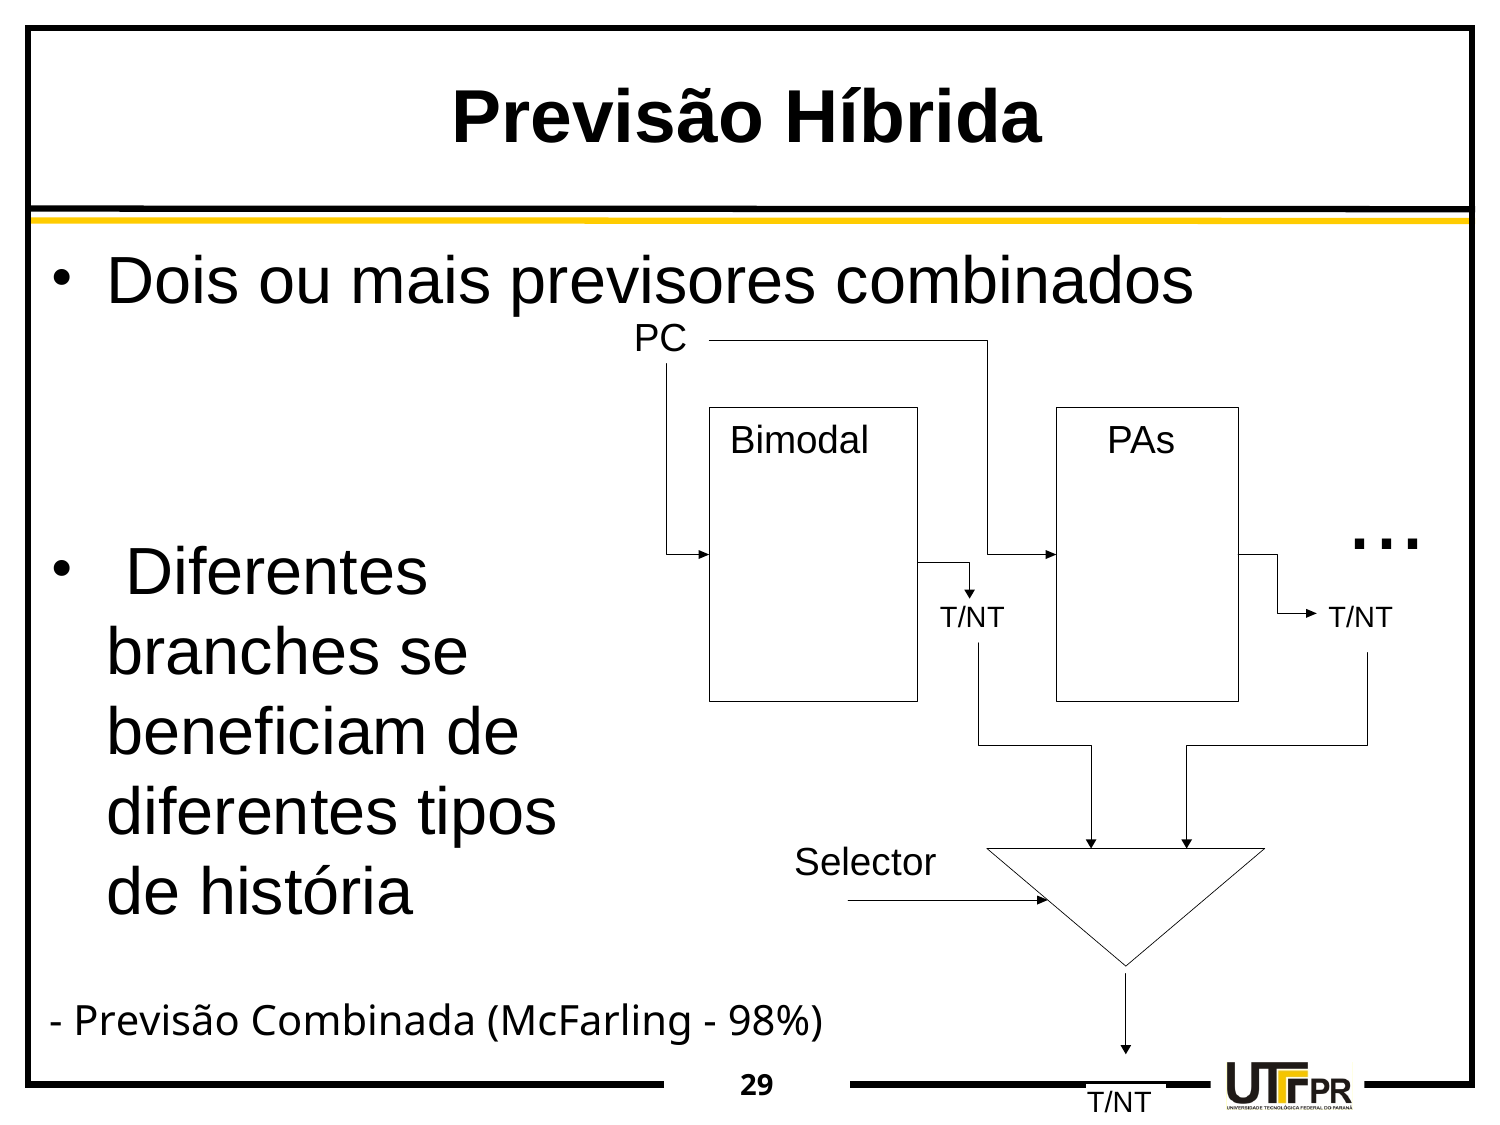

# Previsão Híbrida
Dois ou mais previsores combinados
 Diferentes
branches se
beneficiam de
diferentes tipos
de história
- Previsão Combinada (McFarling - 98%)